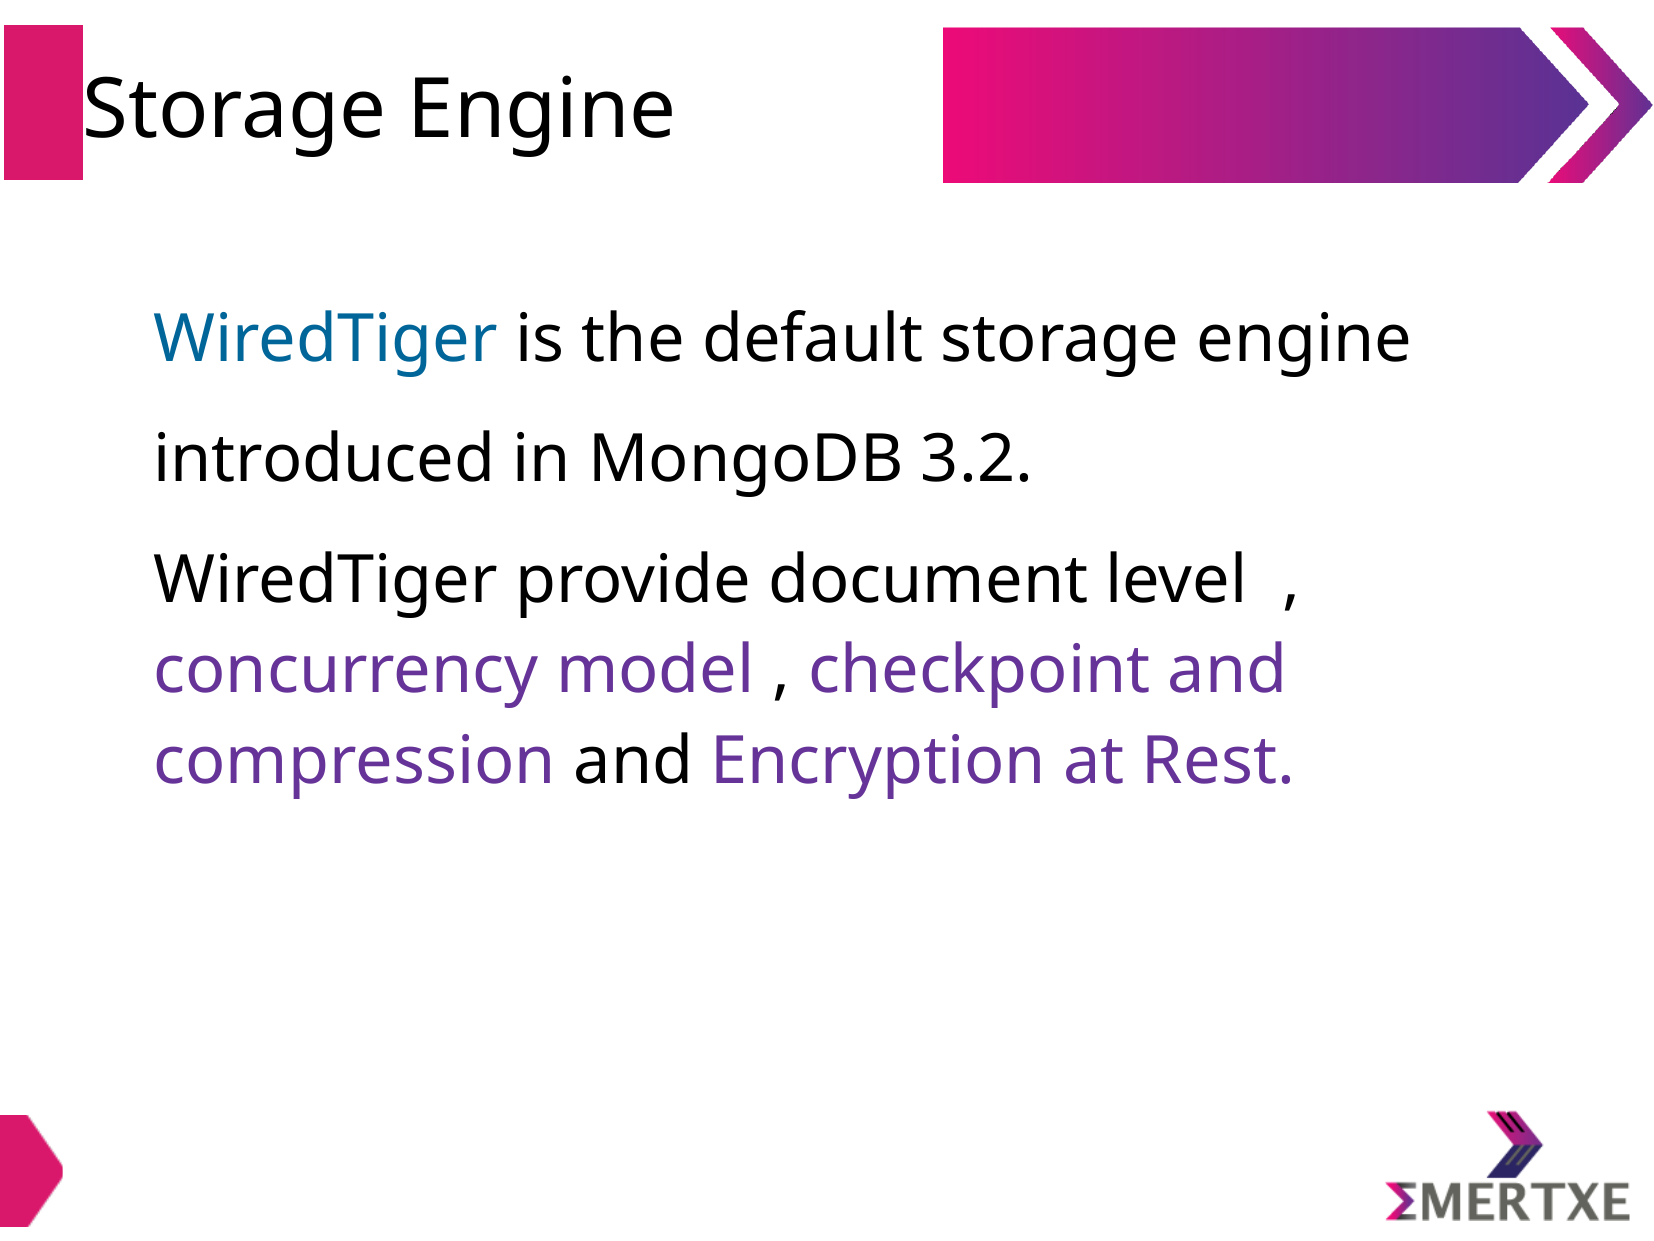

# Storage Engine
WiredTiger is the default storage engine
introduced in MongoDB 3.2.
WiredTiger provide document level , concurrency model , checkpoint and compression and Encryption at Rest.